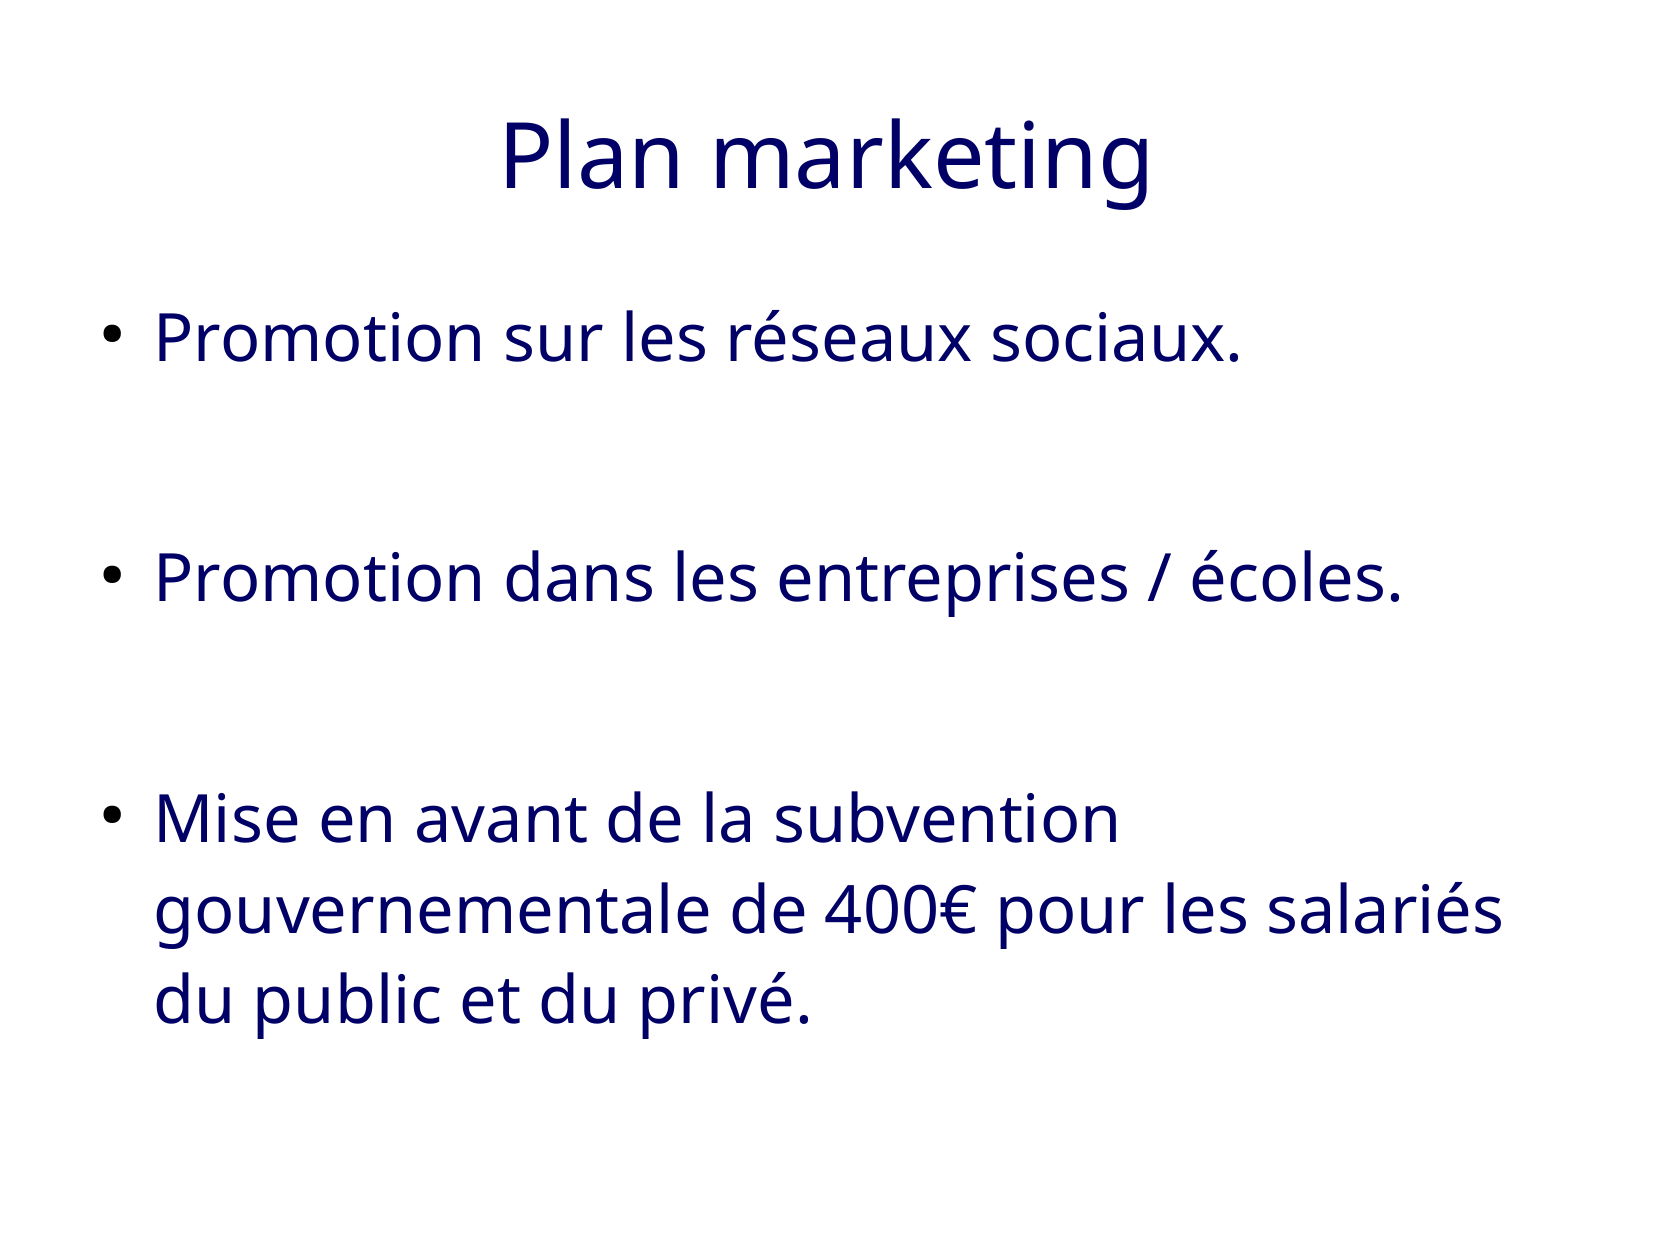

# Plan marketing
Promotion sur les réseaux sociaux.
Promotion dans les entreprises / écoles.
Mise en avant de la subvention gouvernementale de 400€ pour les salariés du public et du privé.